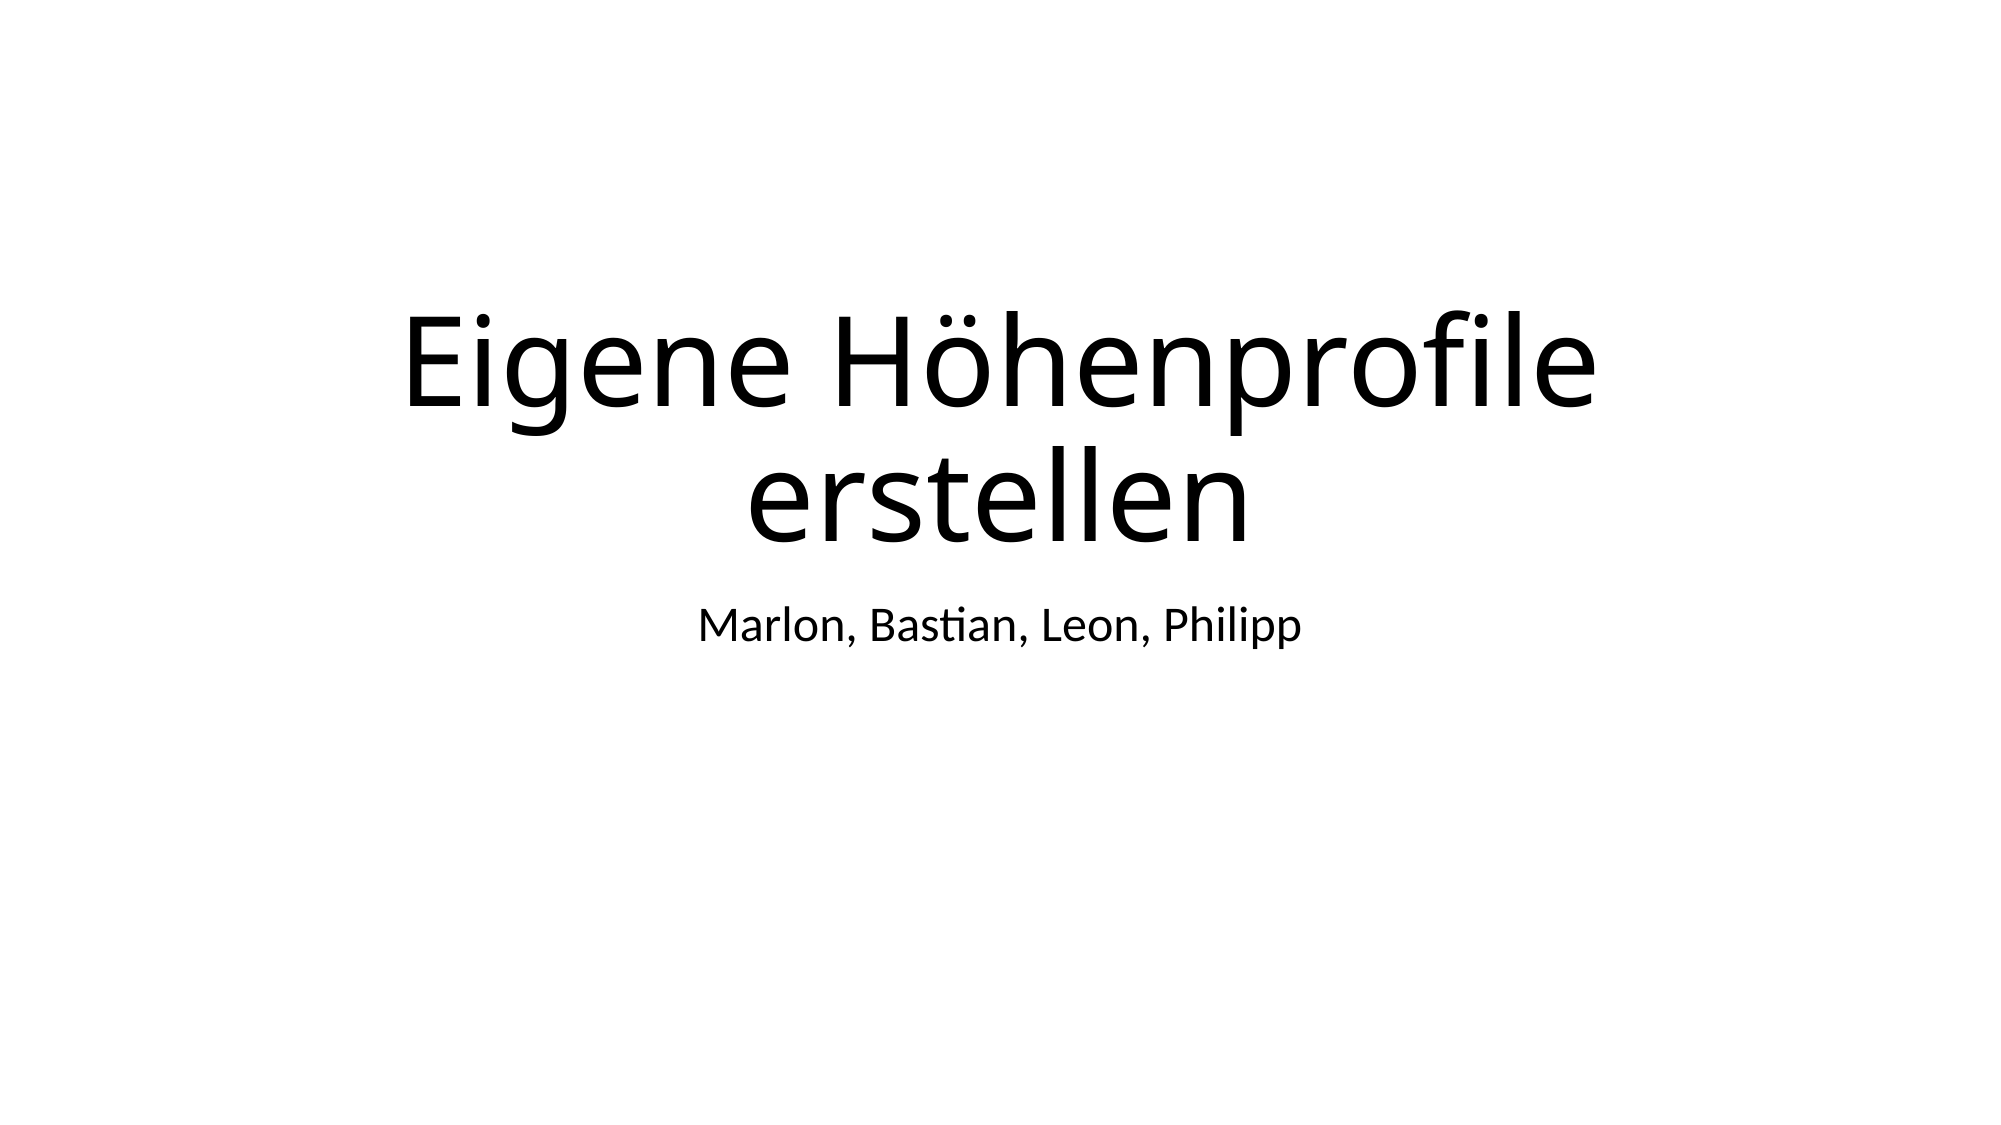

# Eigene Höhenprofile erstellen
Marlon, Bastian, Leon, Philipp